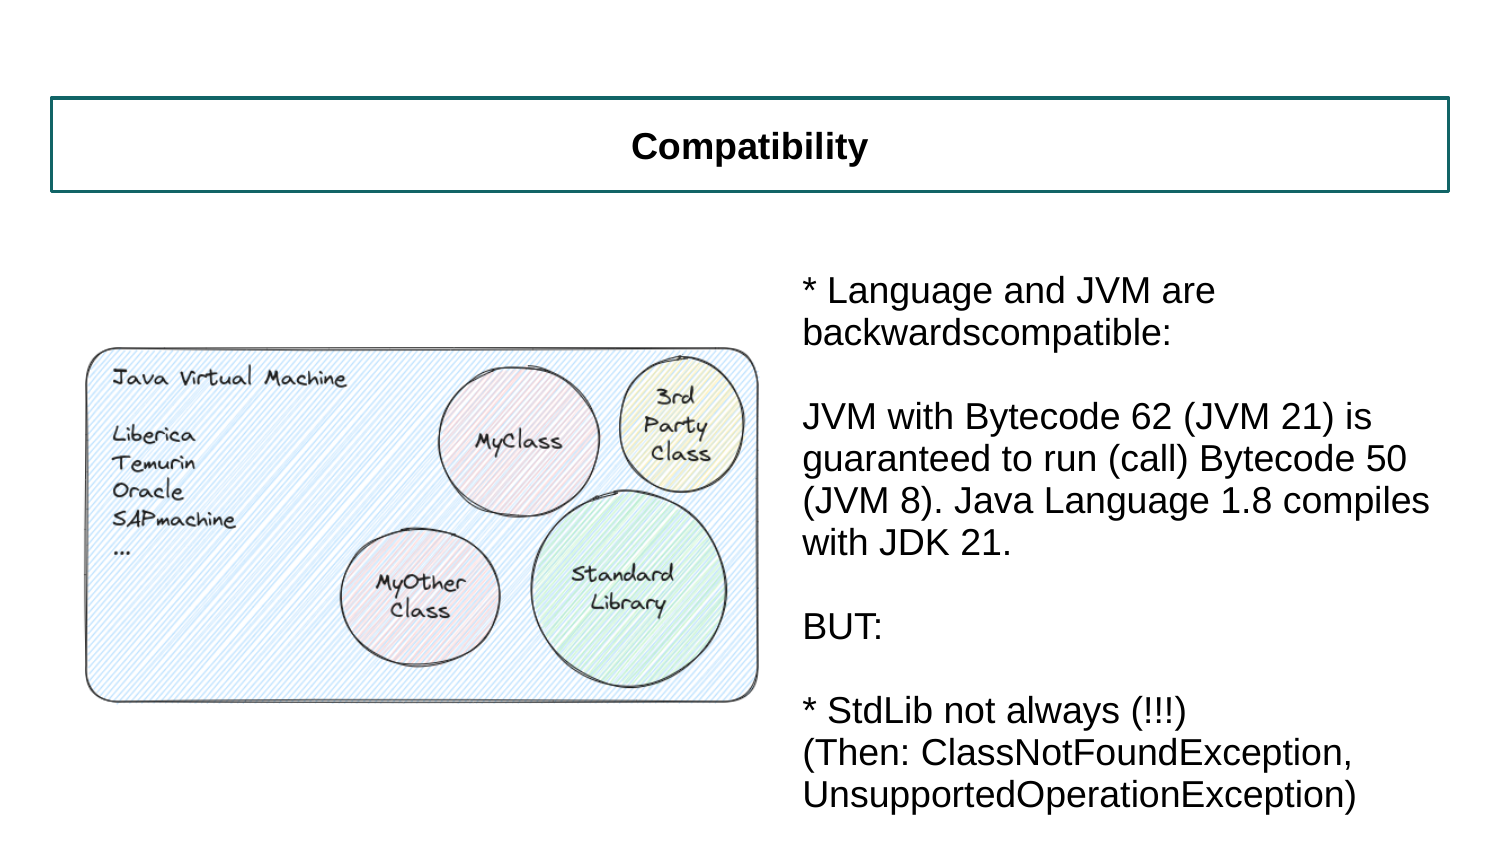

# Compatibility
* Language and JVM are backwardscompatible:
JVM with Bytecode 62 (JVM 21) is guaranteed to run (call) Bytecode 50 (JVM 8). Java Language 1.8 compiles with JDK 21.
BUT:
* StdLib not always (!!!)
(Then: ClassNotFoundException, UnsupportedOperationException)